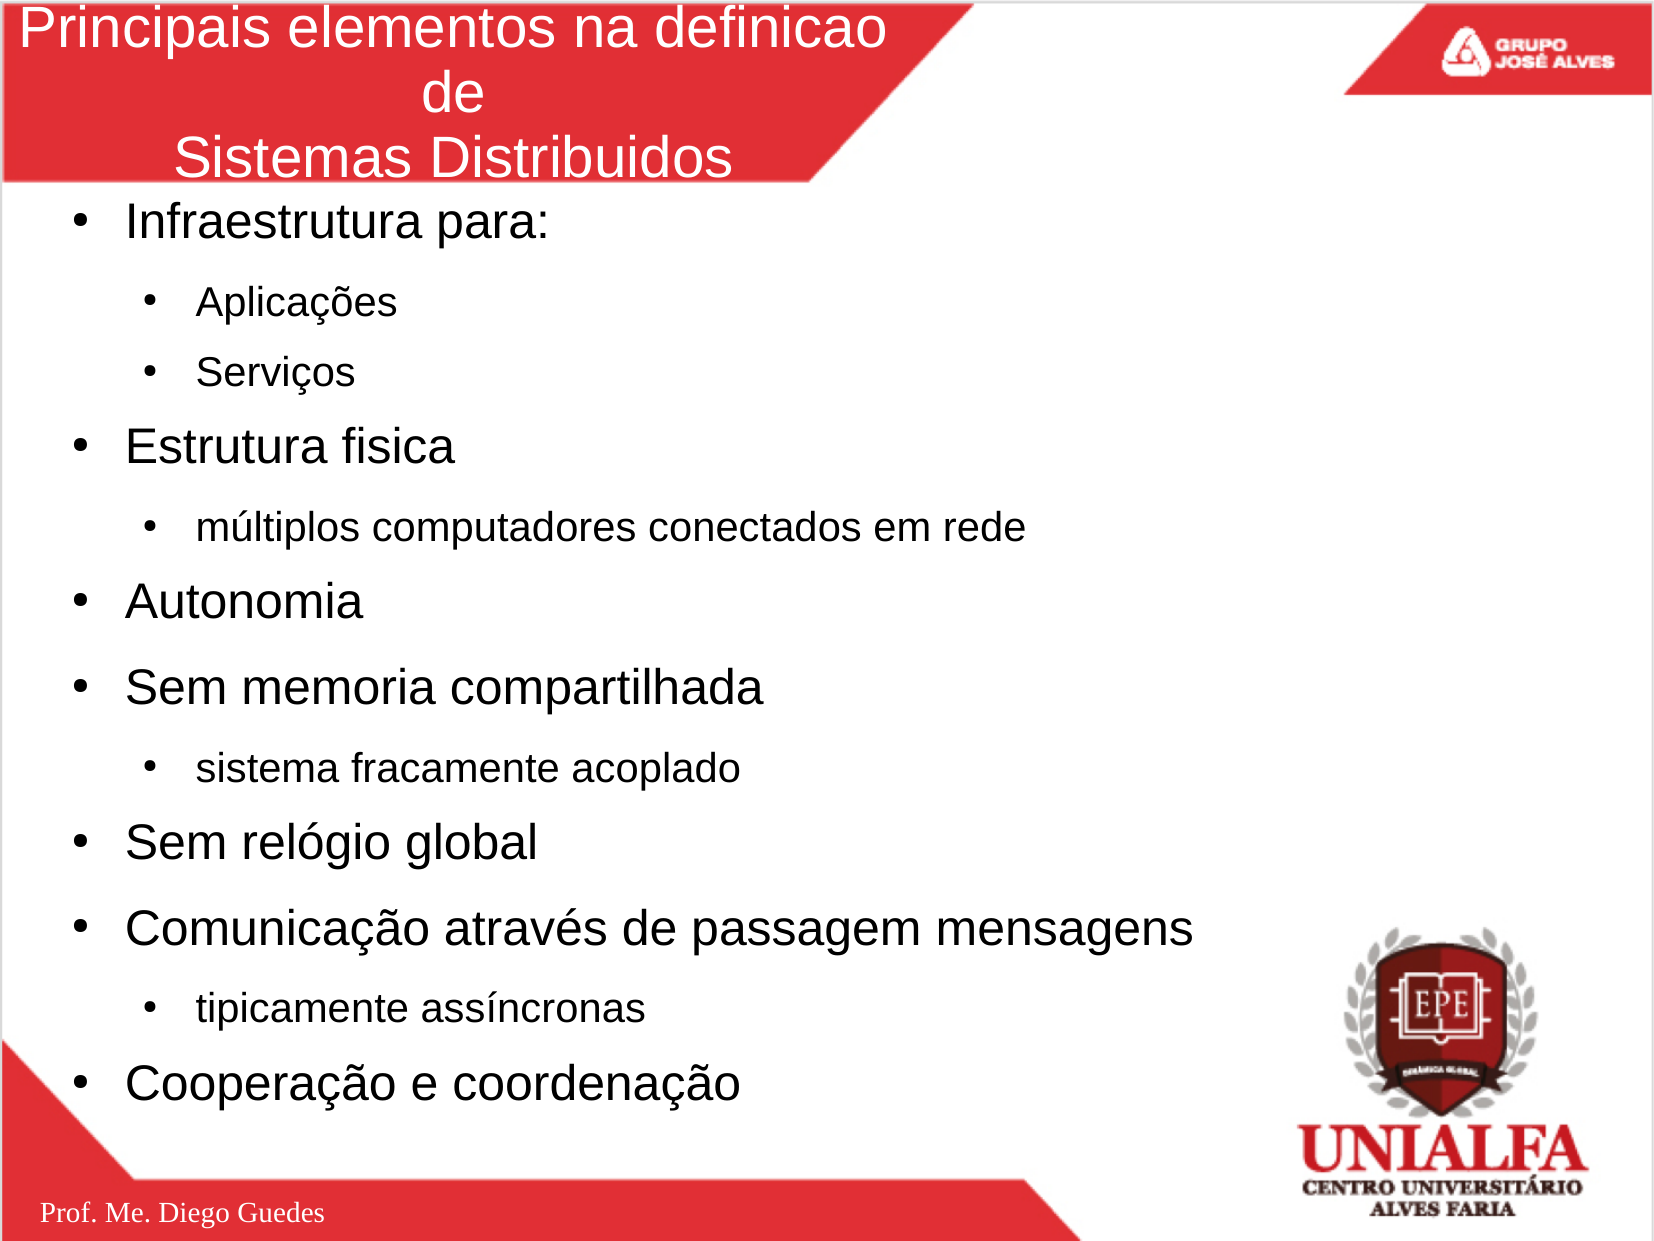

Principais elementos na definicao de
Sistemas Distribuidos
# Infraestrutura para:
Aplicações
Serviços
Estrutura fisica
múltiplos computadores conectados em rede
Autonomia
Sem memoria compartilhada
sistema fracamente acoplado
Sem relógio global
Comunicação através de passagem mensagens
tipicamente assíncronas
Cooperação e coordenação